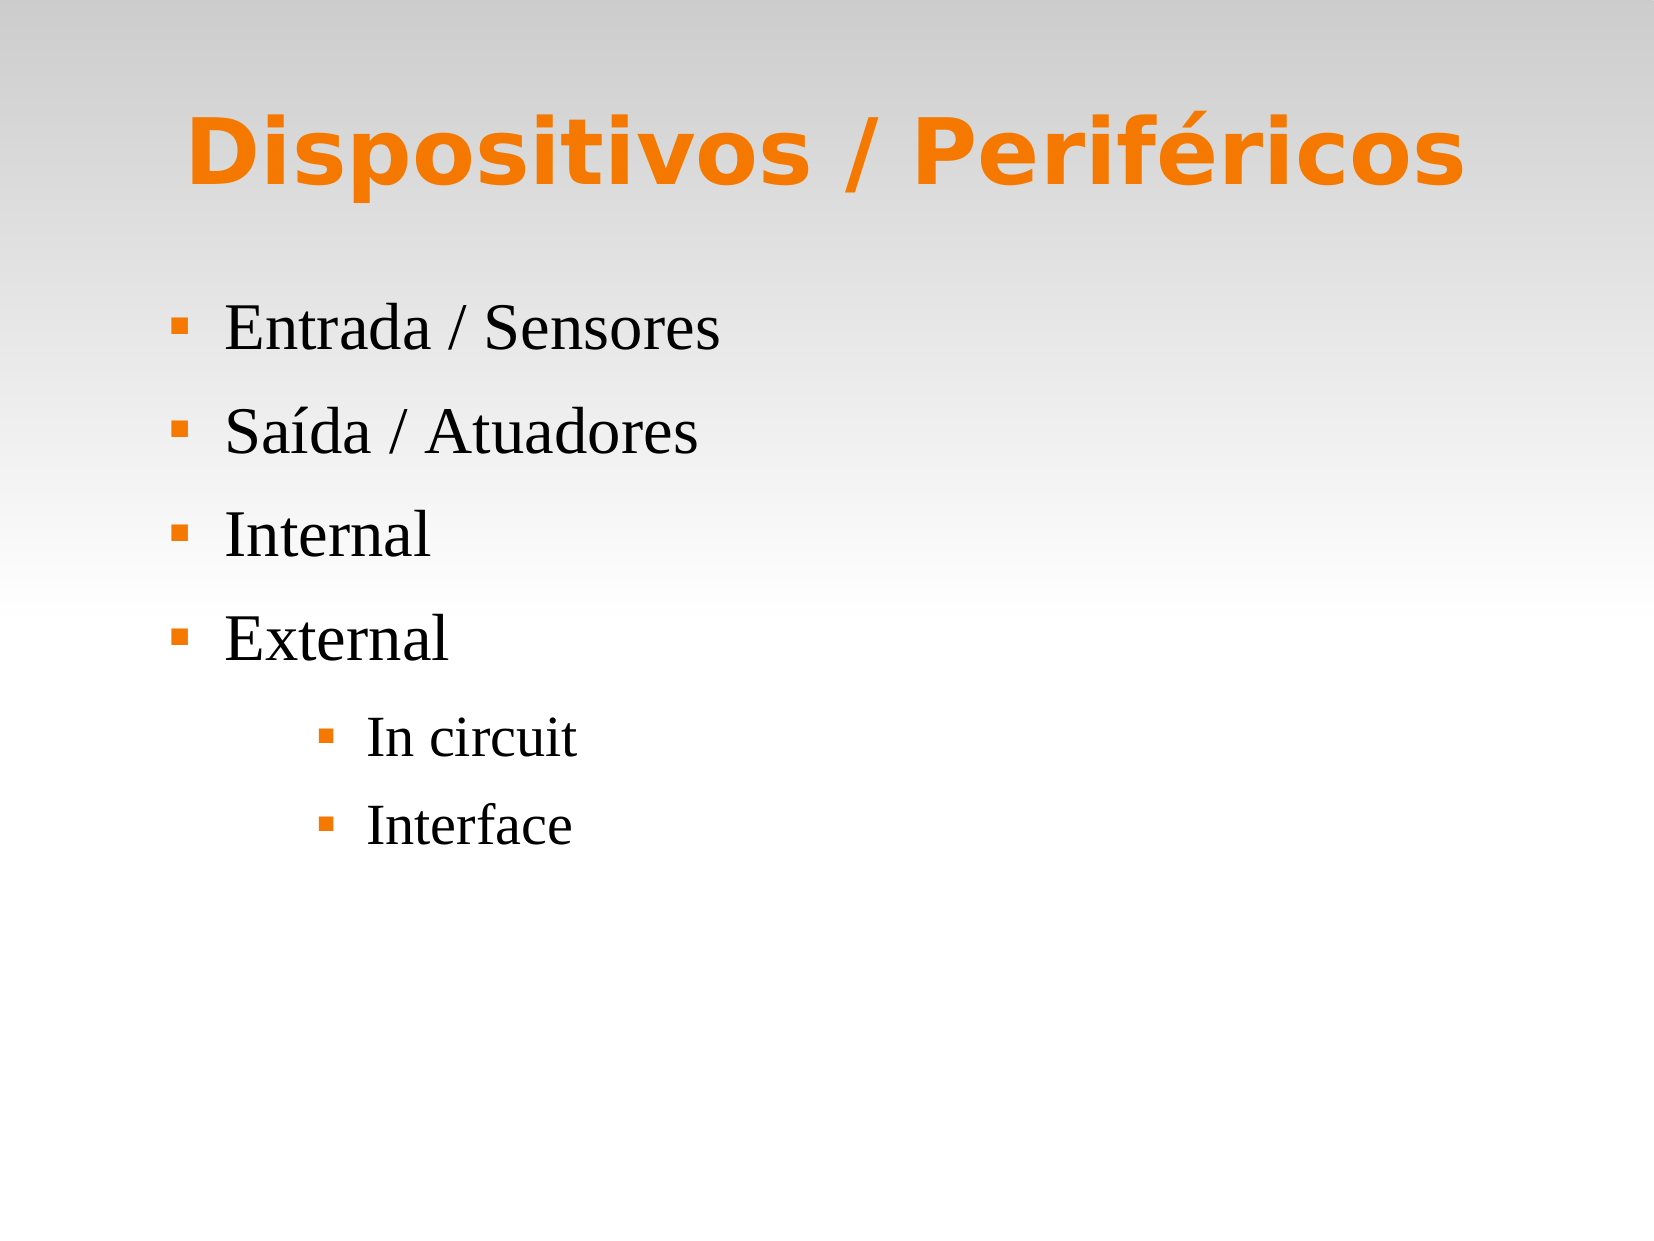

# Dispositivos / Periféricos
Entrada / Sensores
Saída / Atuadores
Internal
External
In circuit
Interface